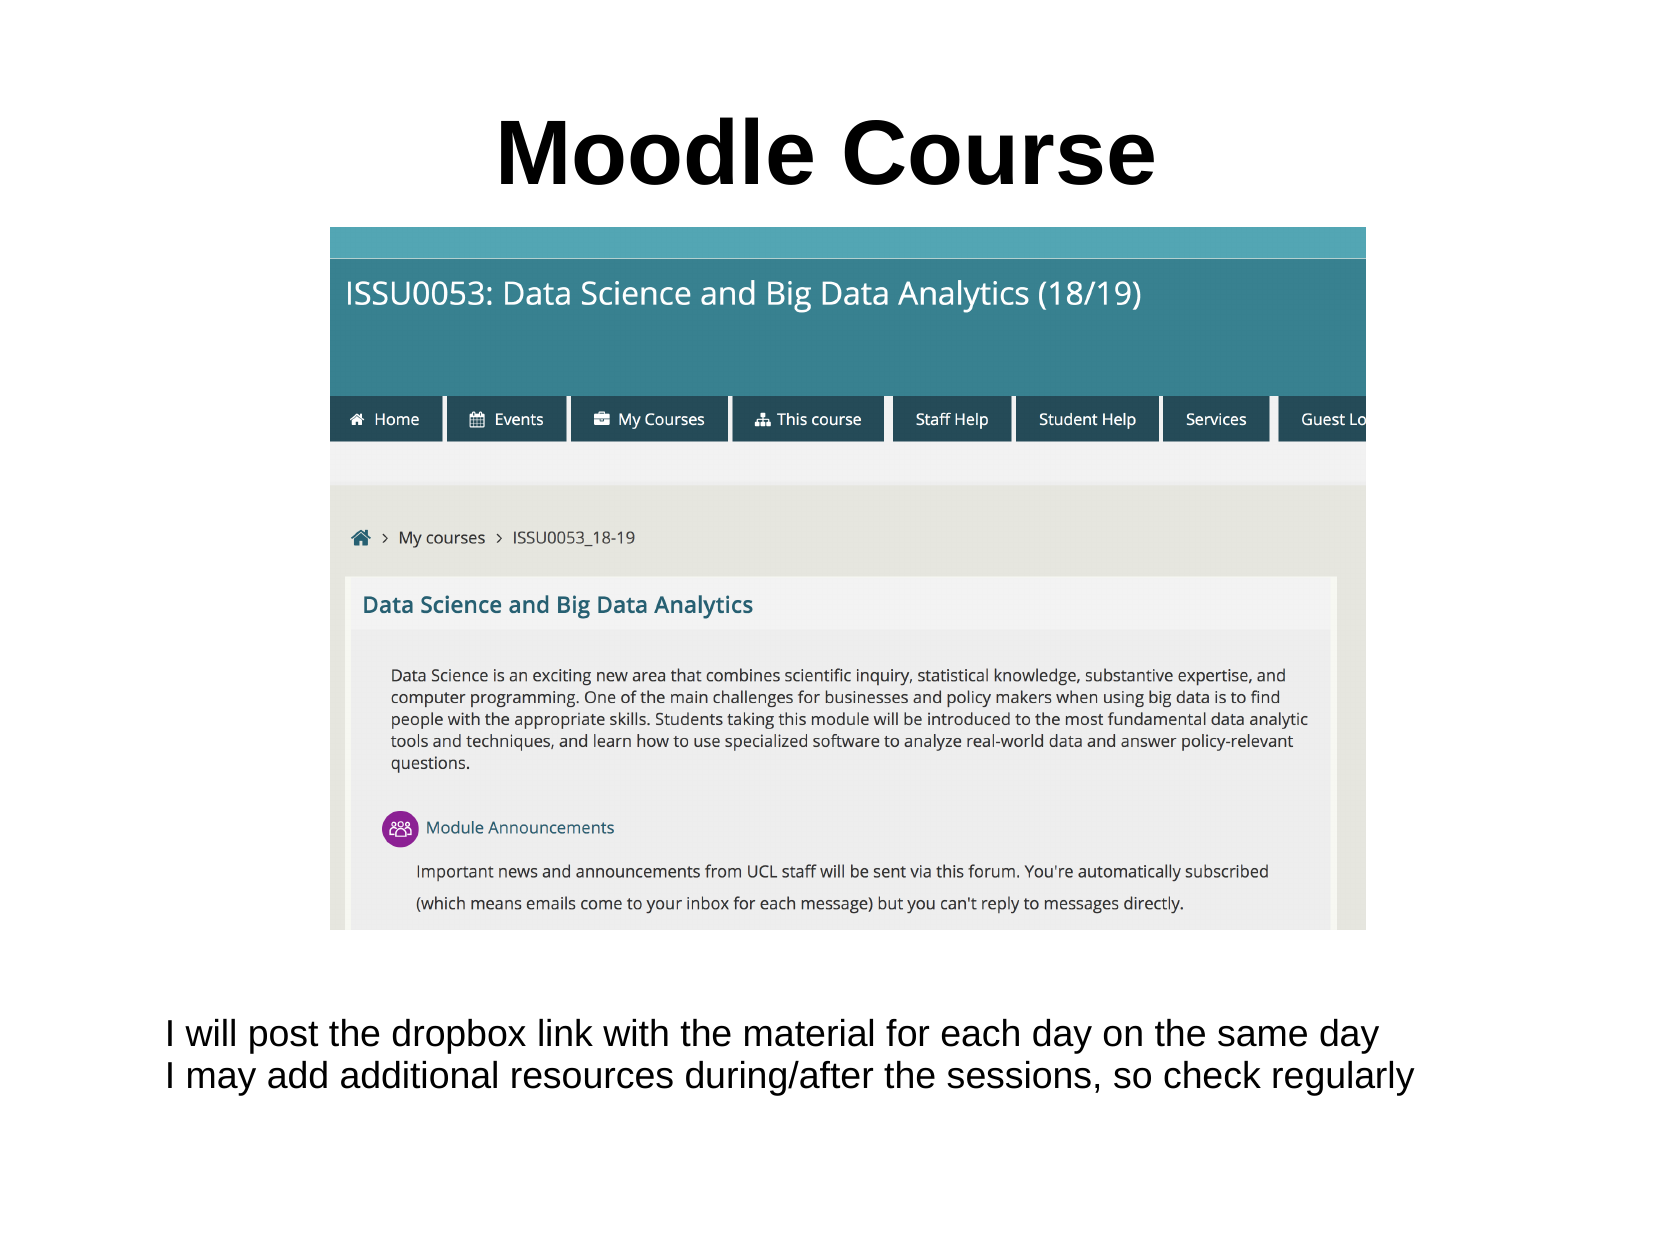

# Moodle Course
I will post the dropbox link with the material for each day on the same day
I may add additional resources during/after the sessions, so check regularly